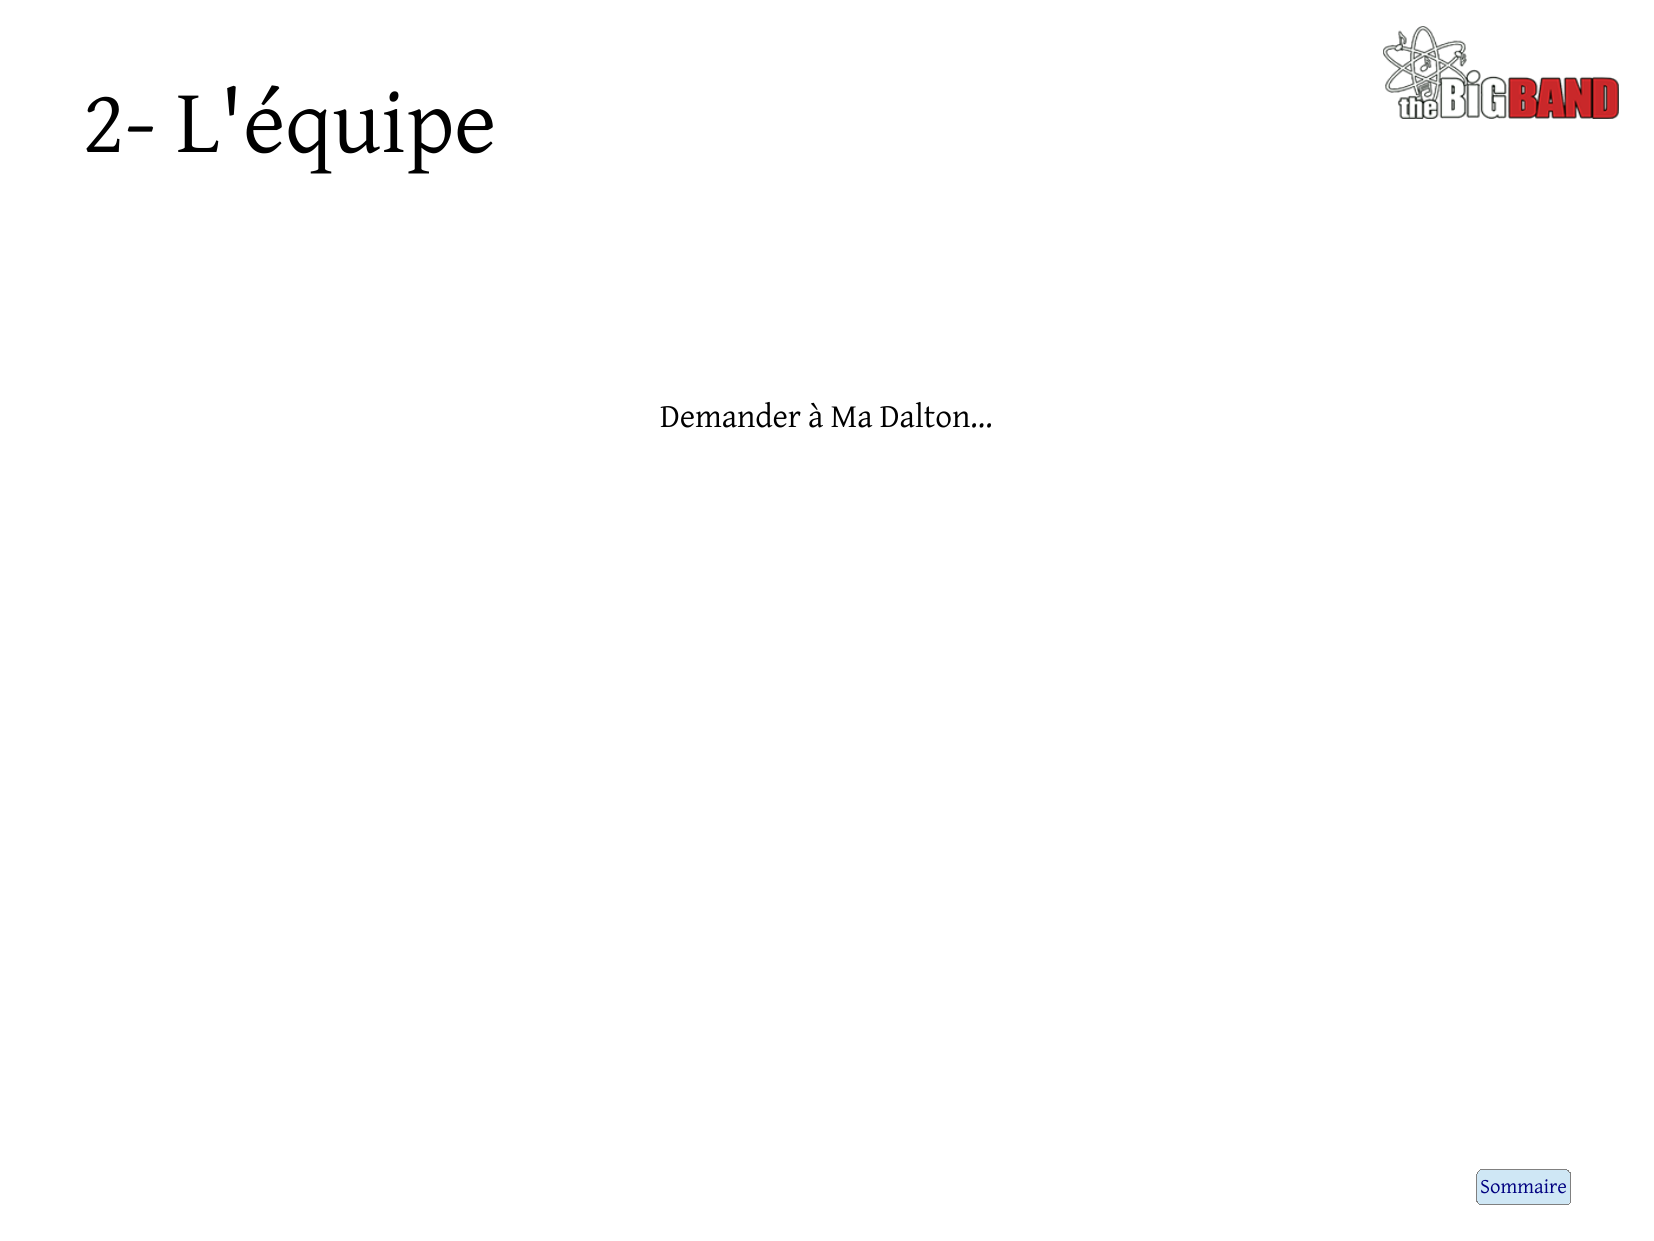

# 2- L'équipe
Demander à Ma Dalton...
Sommaire